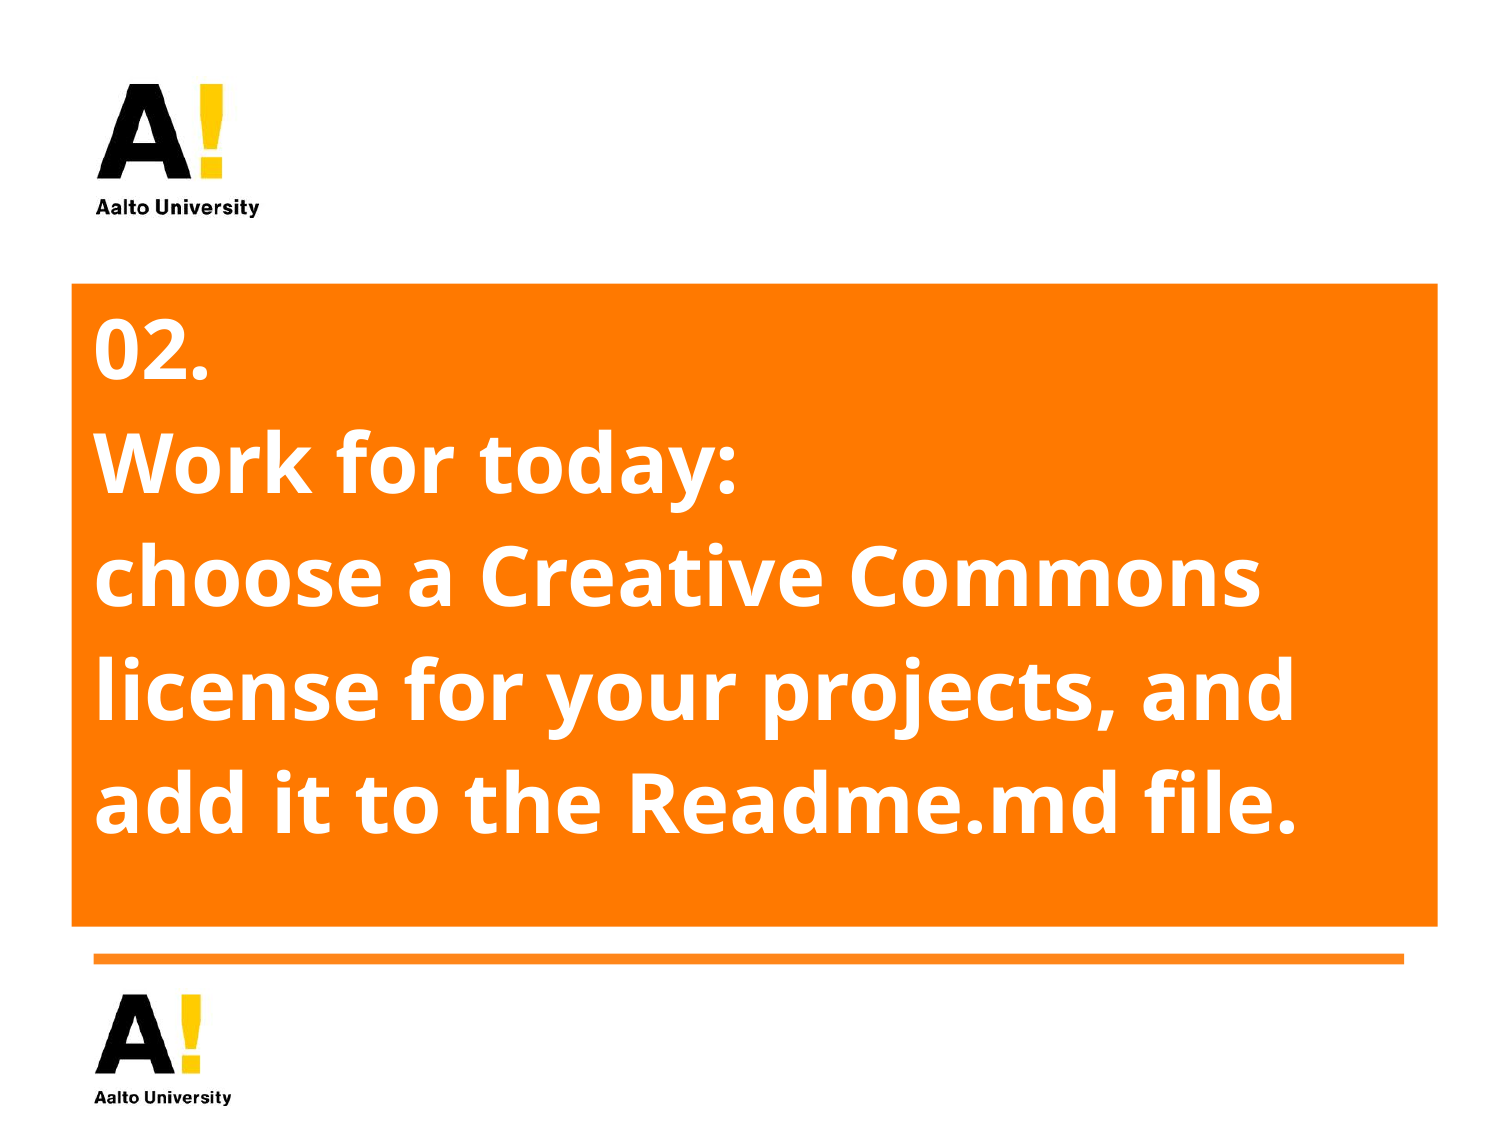

#
02.
Work for today:
choose a Creative Commons license for your projects, and add it to the Readme.md file.